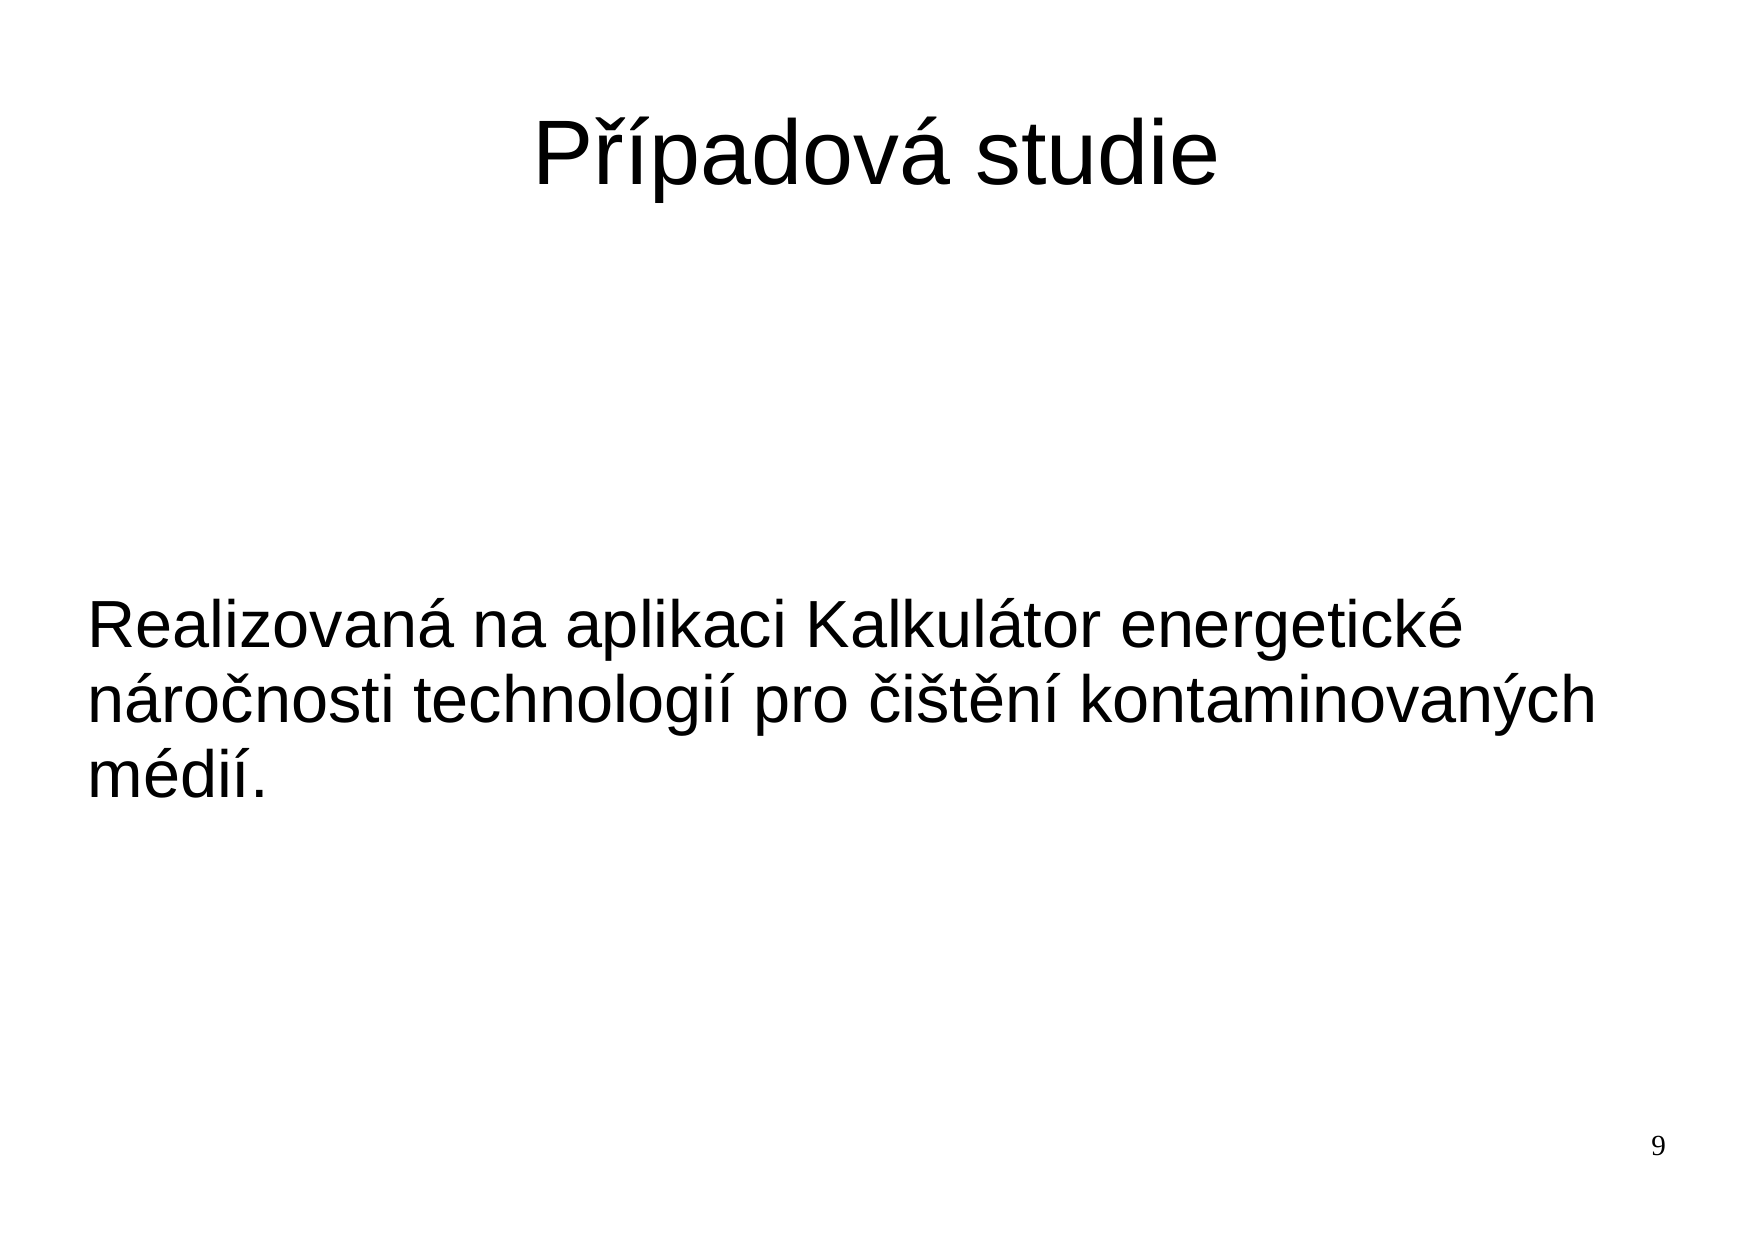

# Případová studie
Realizovaná na aplikaci Kalkulátor energetické náročnosti technologií pro čištění kontaminovaných médií.
9